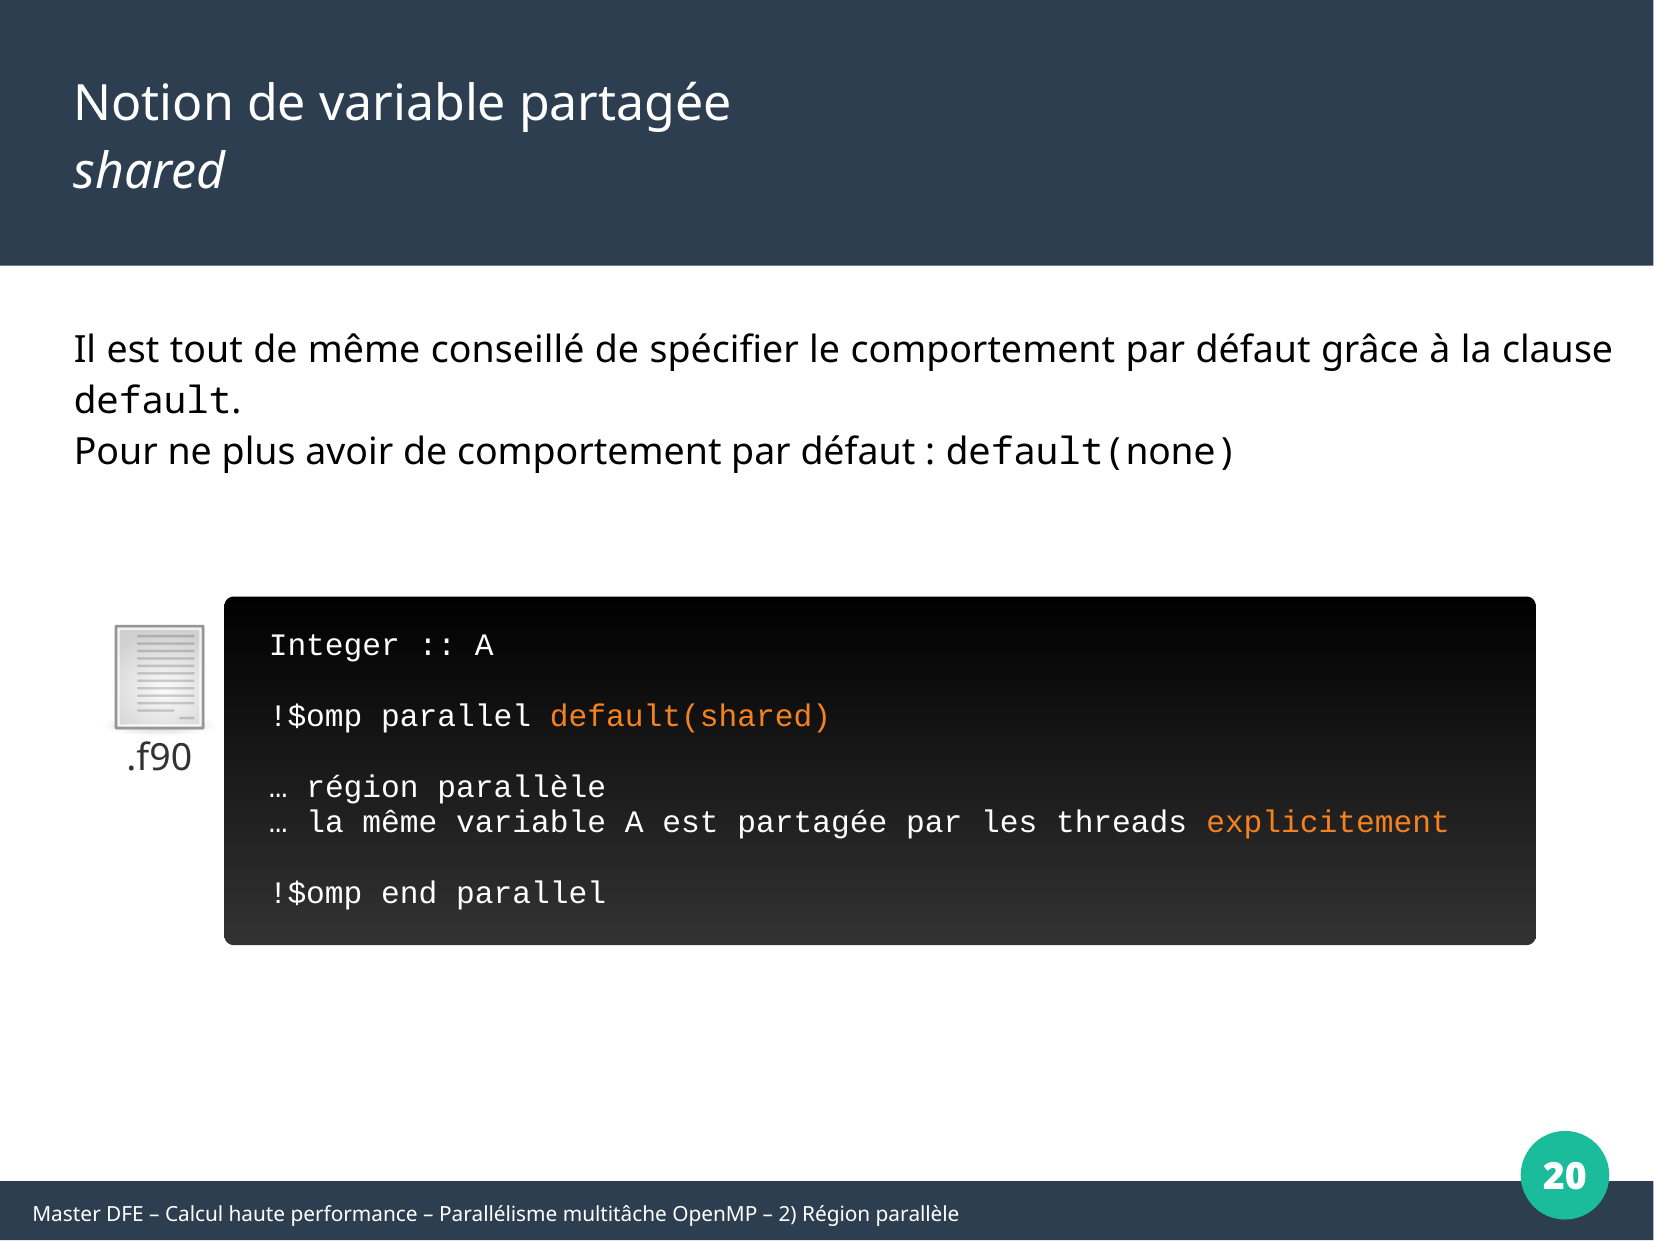

Notion de variable partagée
shared
Il est tout de même conseillé de spécifier le comportement par défaut grâce à la clause default.
Pour ne plus avoir de comportement par défaut : default(none)
Integer :: A
!$omp parallel default(shared)
… région parallèle
… la même variable A est partagée par les threads explicitement
!$omp end parallel
.f90
20
Master DFE – Calcul haute performance – Parallélisme multitâche OpenMP – 2) Région parallèle